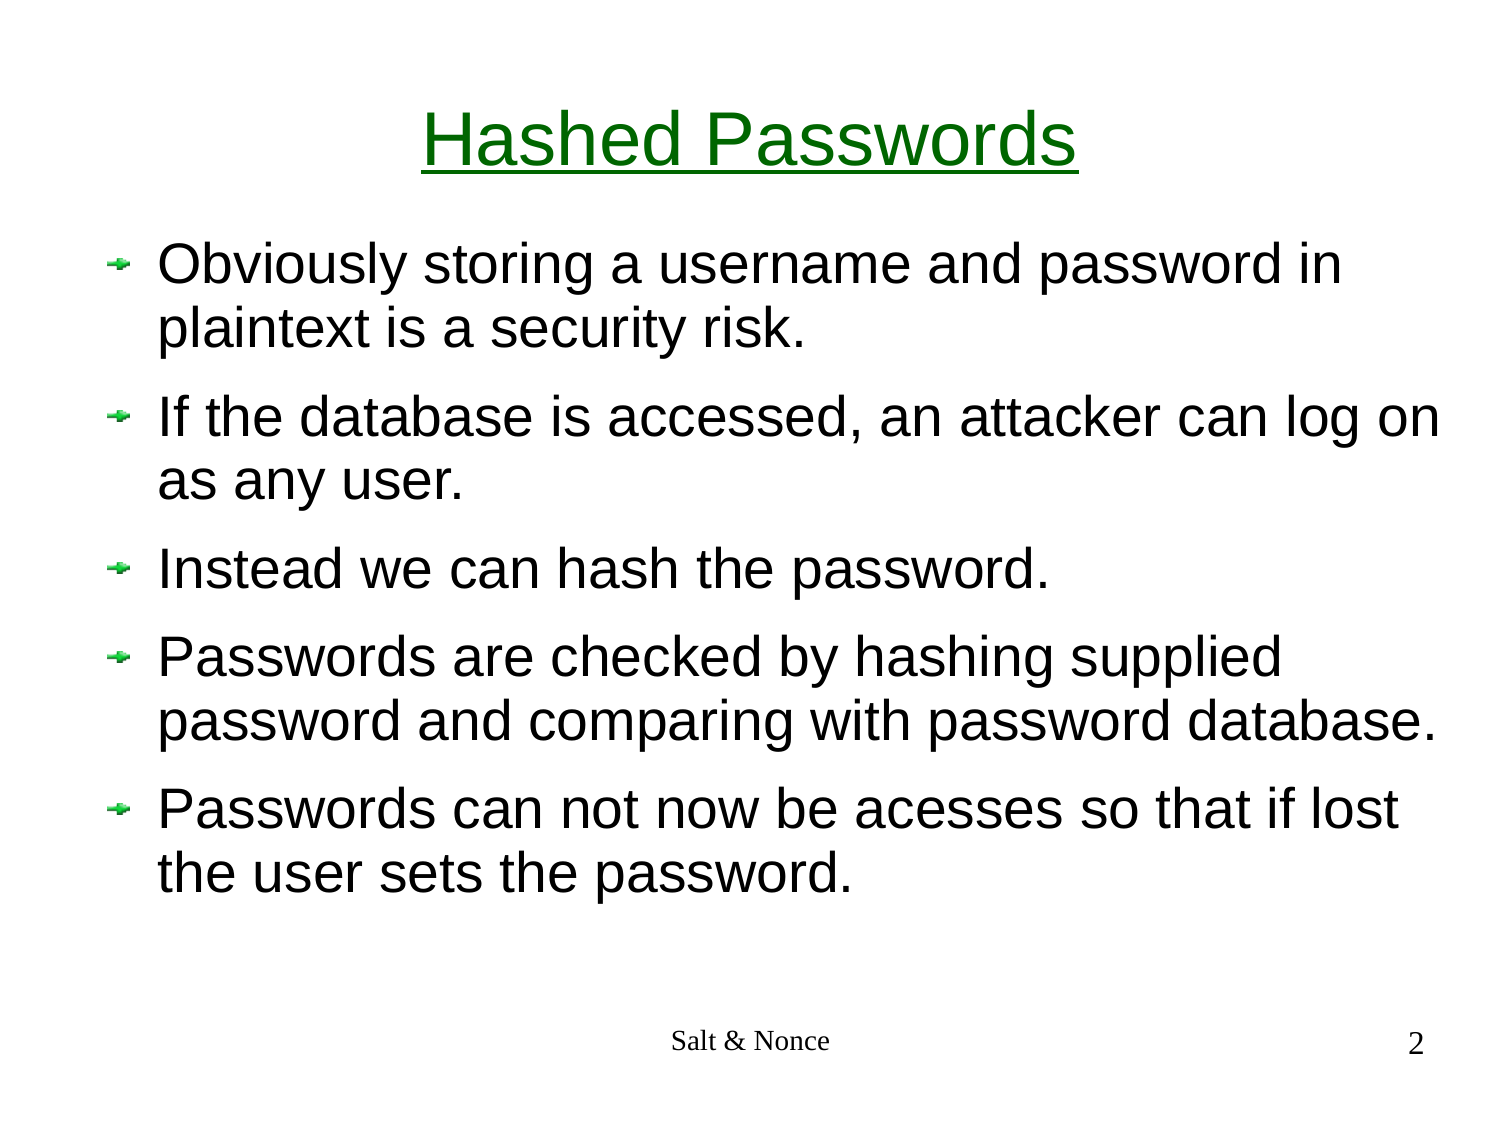

# Hashed Passwords
Obviously storing a username and password in plaintext is a security risk.
If the database is accessed, an attacker can log on as any user.
Instead we can hash the password.
Passwords are checked by hashing supplied password and comparing with password database.
Passwords can not now be acesses so that if lost the user sets the password.
Salt & Nonce
2